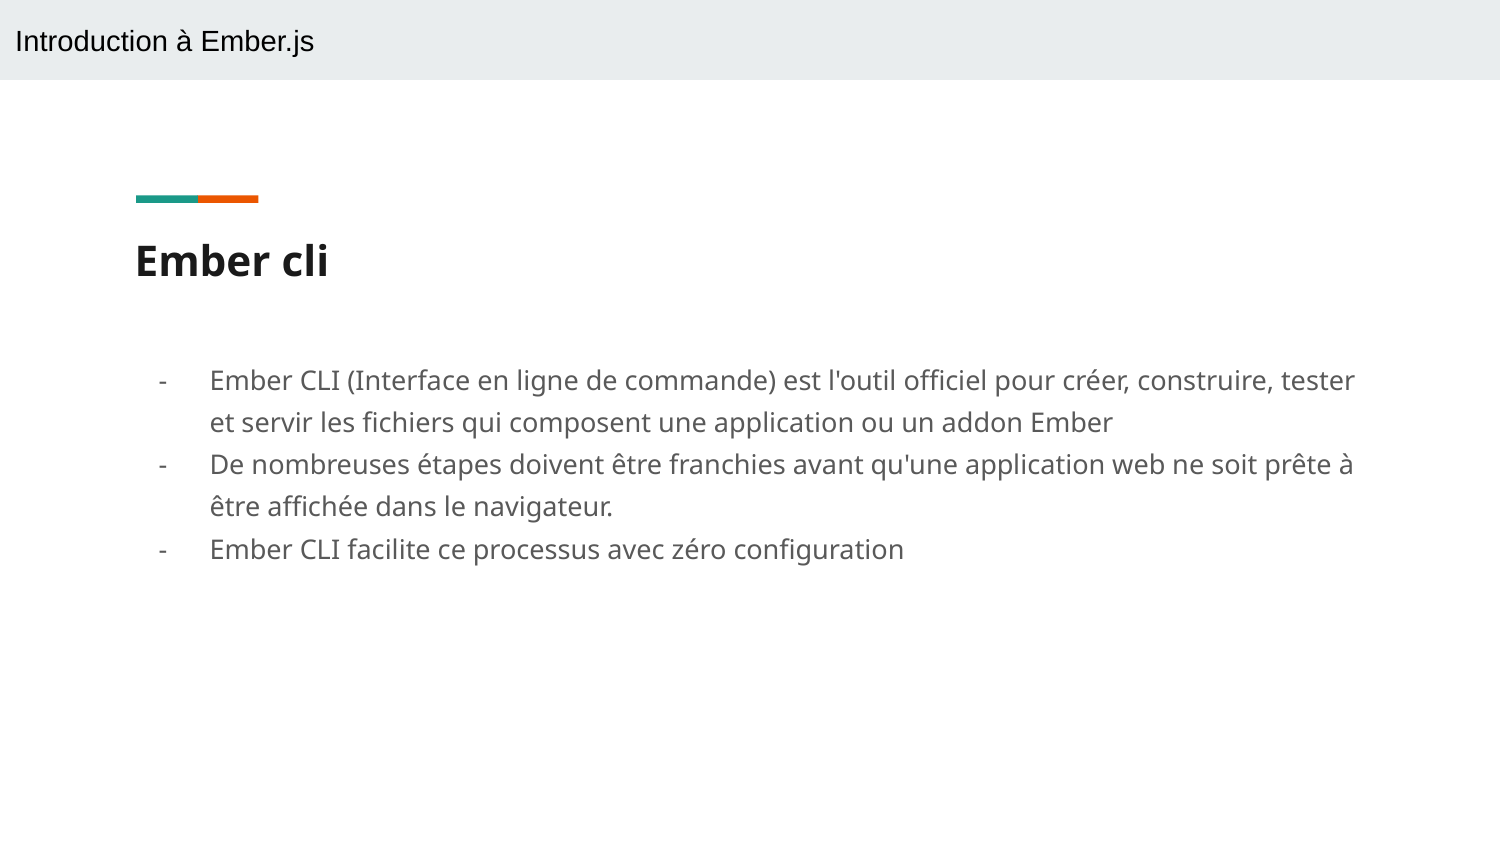

# Ember cli
Ember CLI (Interface en ligne de commande) est l'outil officiel pour créer, construire, tester et servir les fichiers qui composent une application ou un addon Ember
De nombreuses étapes doivent être franchies avant qu'une application web ne soit prête à être affichée dans le navigateur.
Ember CLI facilite ce processus avec zéro configuration